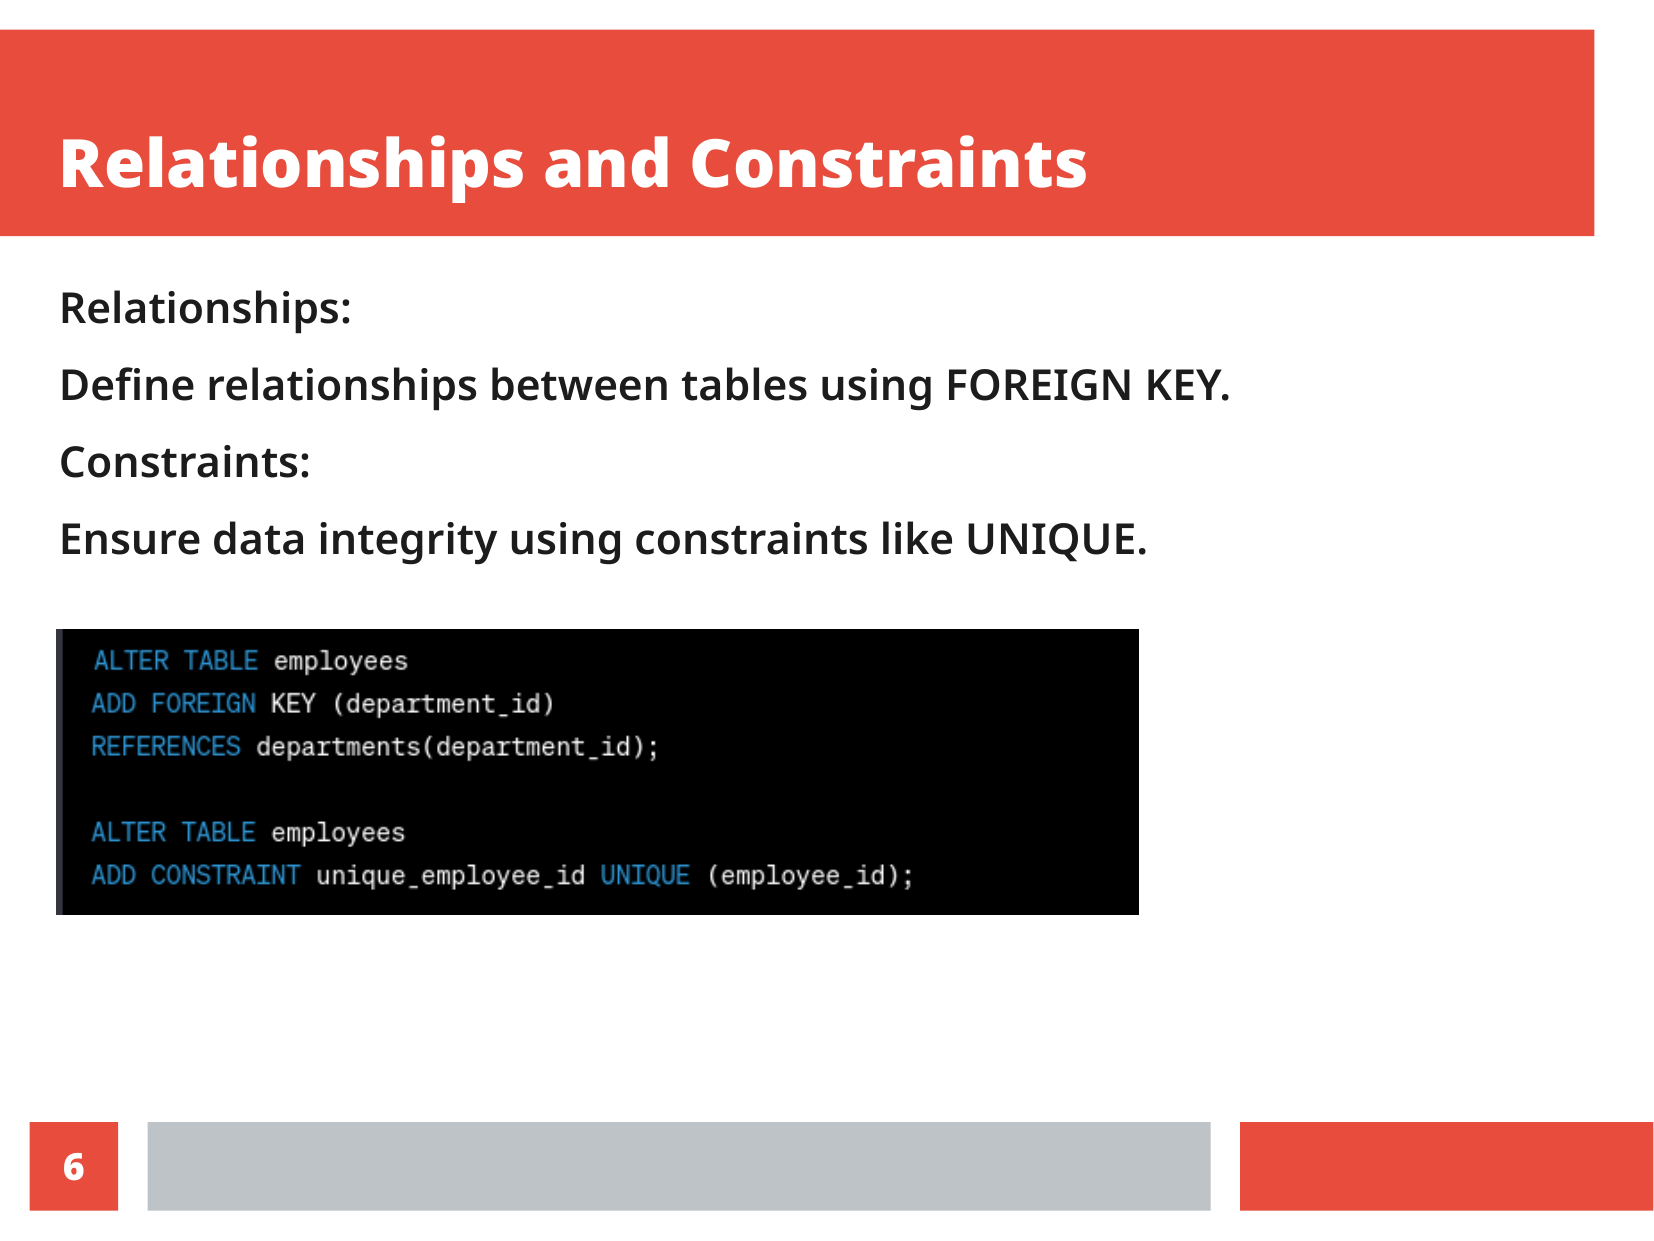

# Relationships and Constraints
Relationships:
Define relationships between tables using FOREIGN KEY.
Constraints:
Ensure data integrity using constraints like UNIQUE.
6